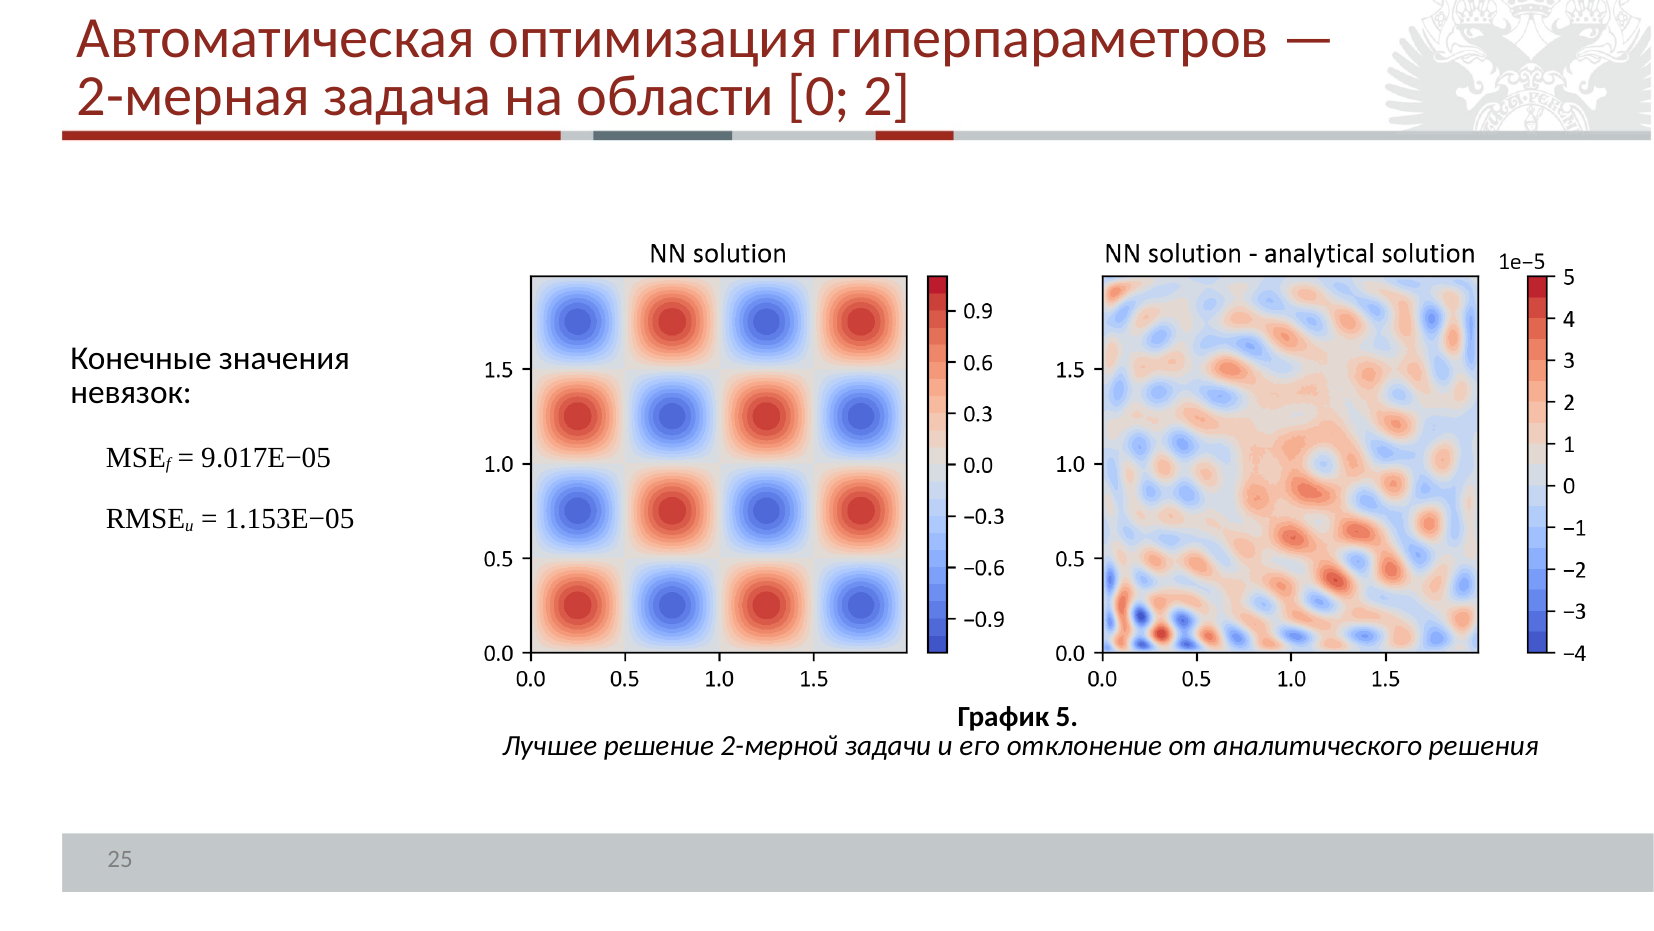

# Автоматическая оптимизация гиперпараметров — 2-мерная задача на области [0; 2]
Конечные значения
невязок:
MSEf = 9.017E−05
RMSEu = 1.153E−05
График 5.
Лучшее решение 2-мерной задачи и его отклонение от аналитического решения
25